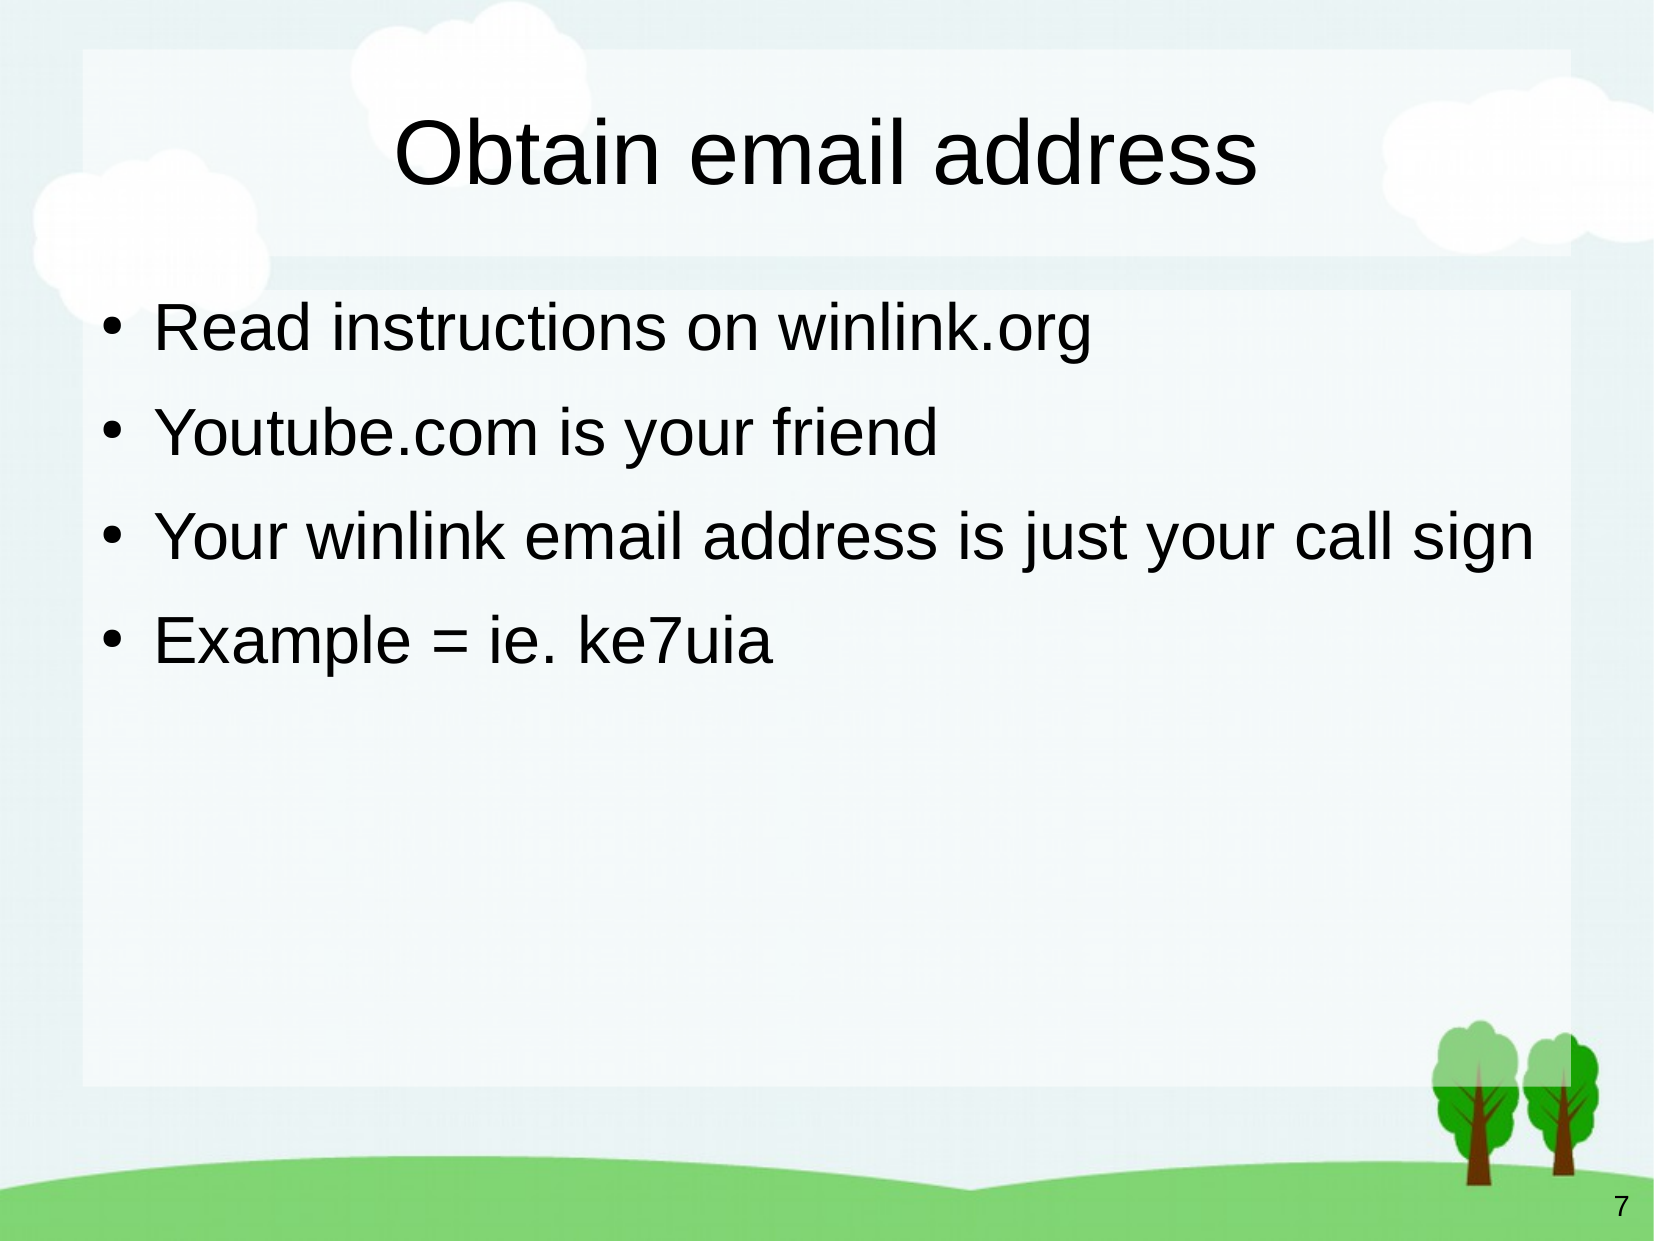

# Obtain email address
Read instructions on winlink.org
Youtube.com is your friend
Your winlink email address is just your call sign
Example = ie. ke7uia
7